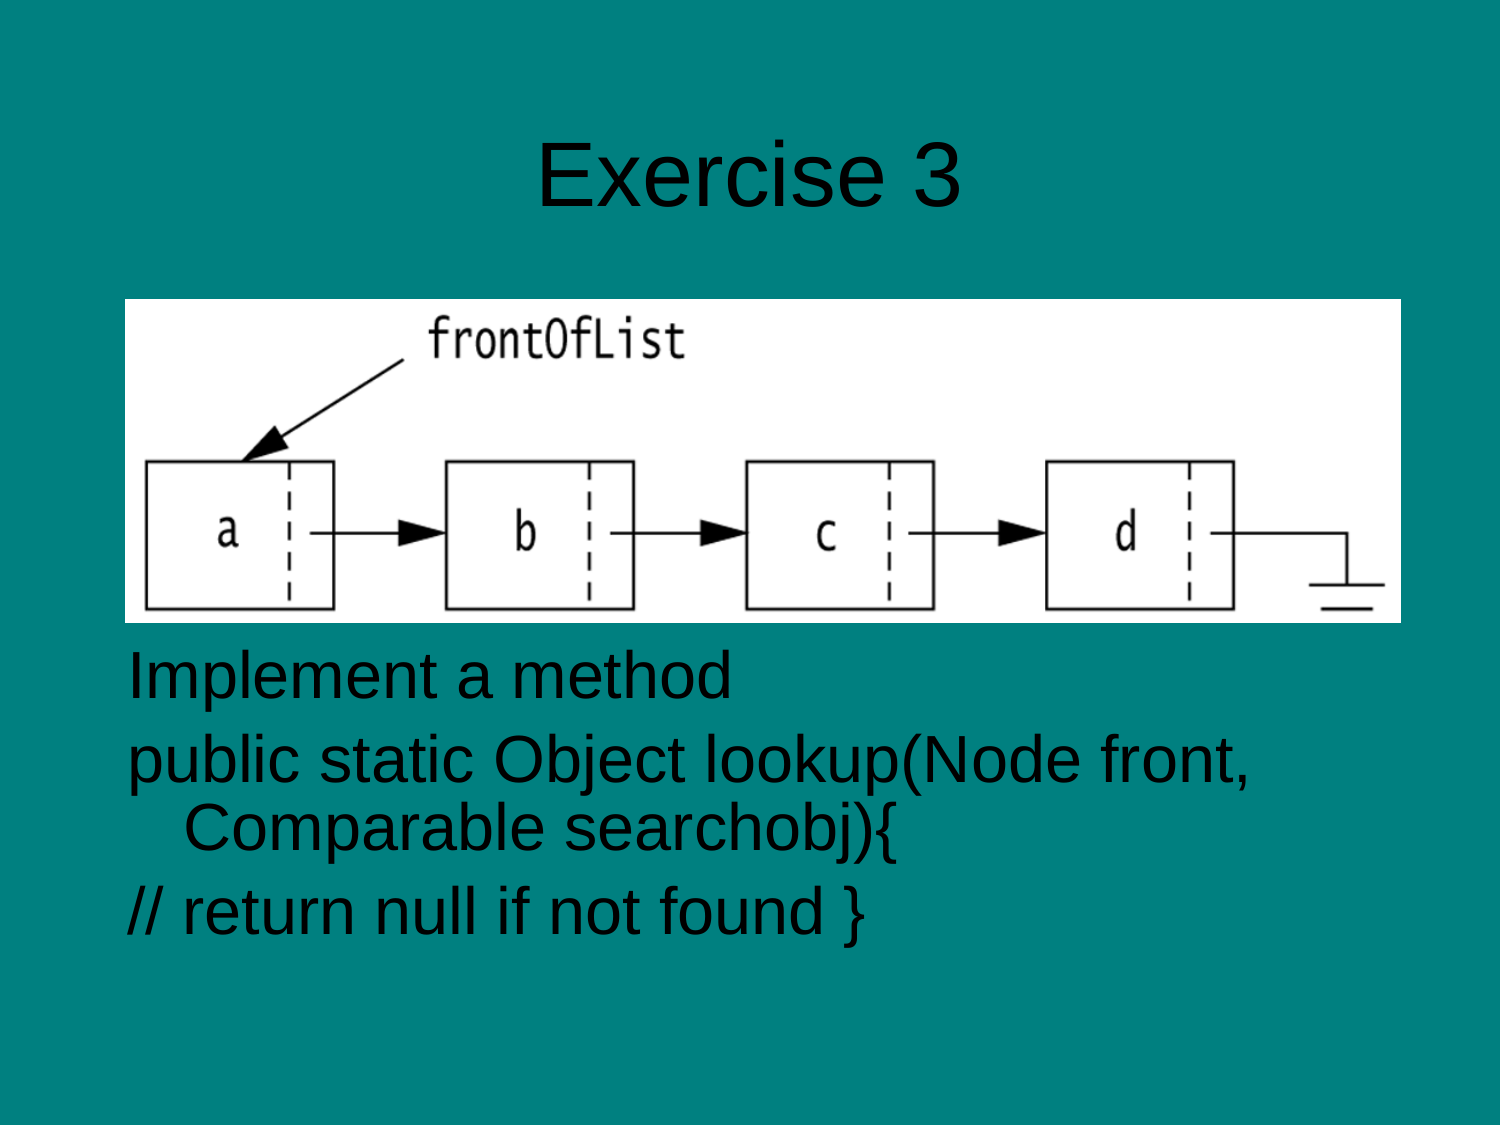

# Exercise 3
Implement a method
public static Object lookup(Node front, Comparable searchobj){
// return null if not found }